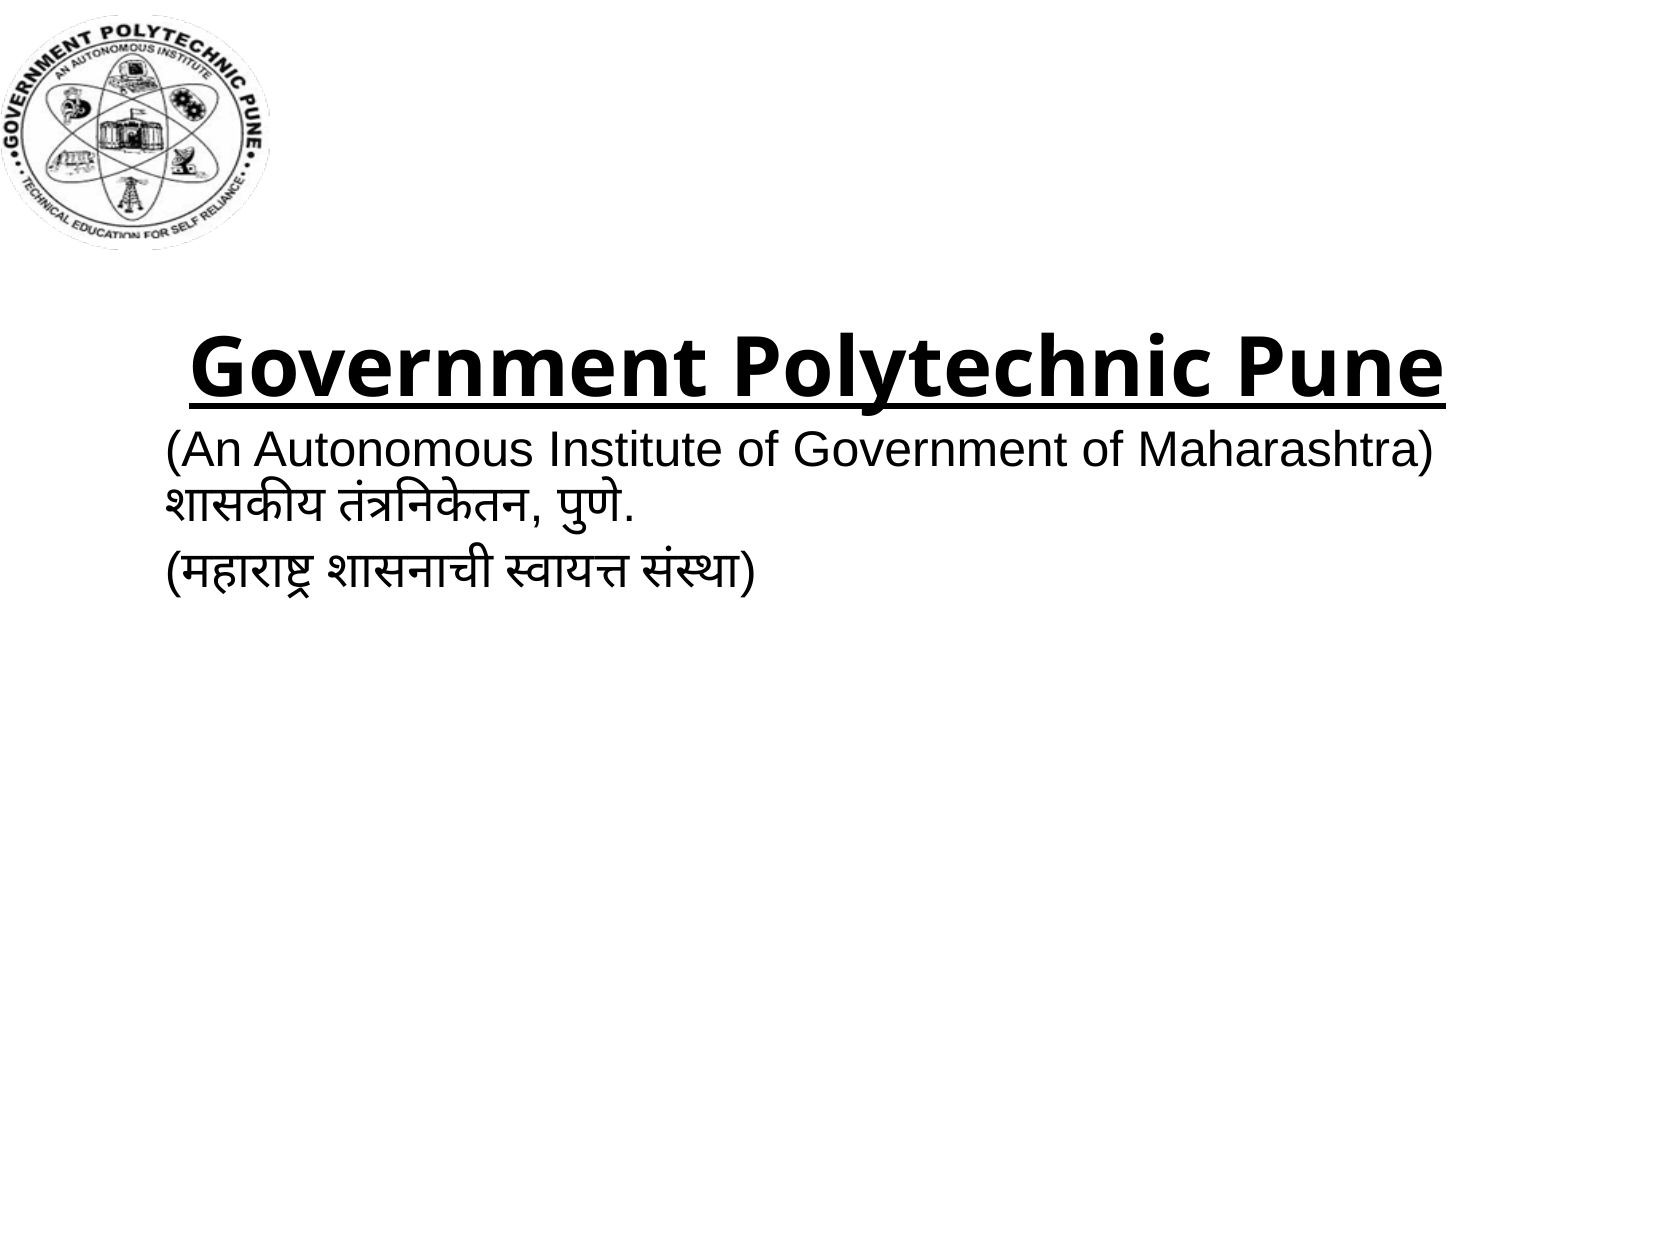

Government Polytechnic Pune
(An Autonomous Institute of Government of Maharashtra)
शासकीय तंत्रनिकेतन, पुणे.
(महाराष्ट्र शासनाची स्वायत्त संस्था)